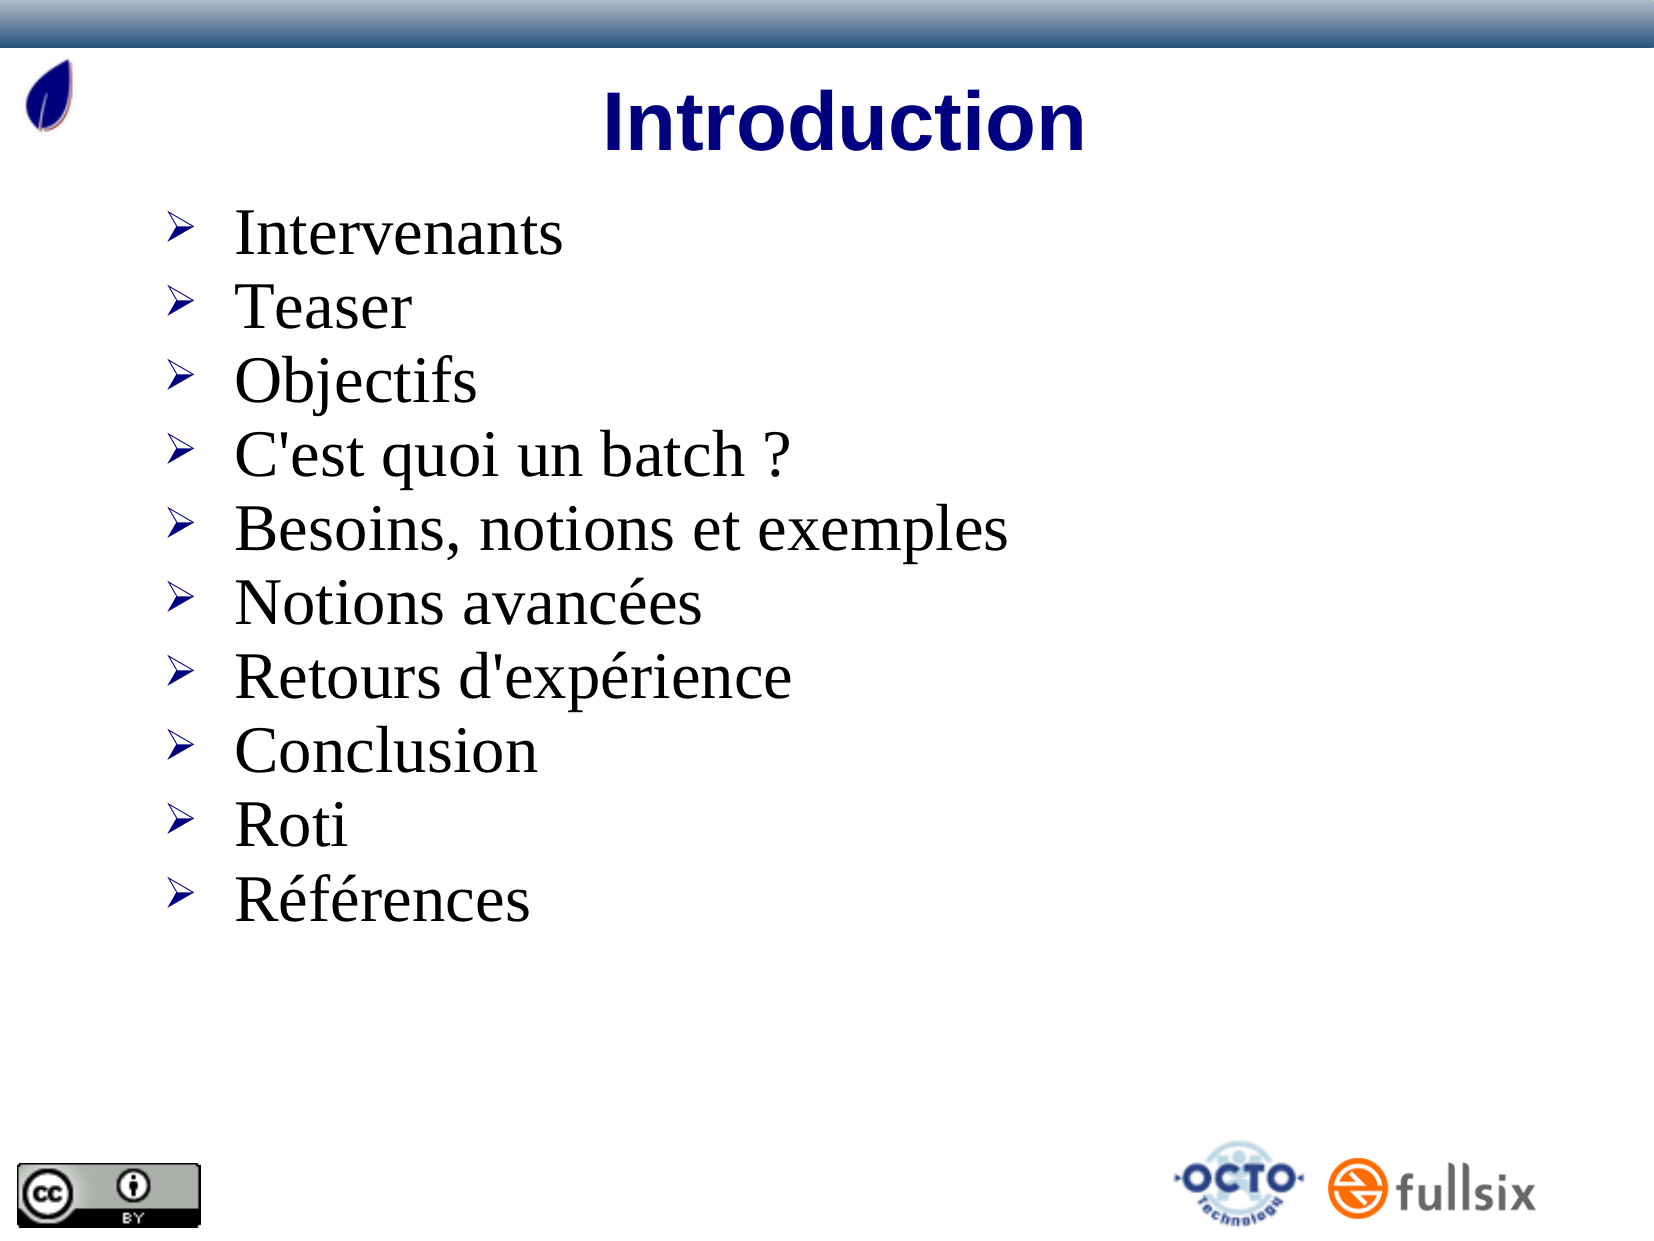

# Introduction
Intervenants
Teaser
Objectifs
C'est quoi un batch ?
Besoins, notions et exemples
Notions avancées
Retours d'expérience
Conclusion
Roti
Références